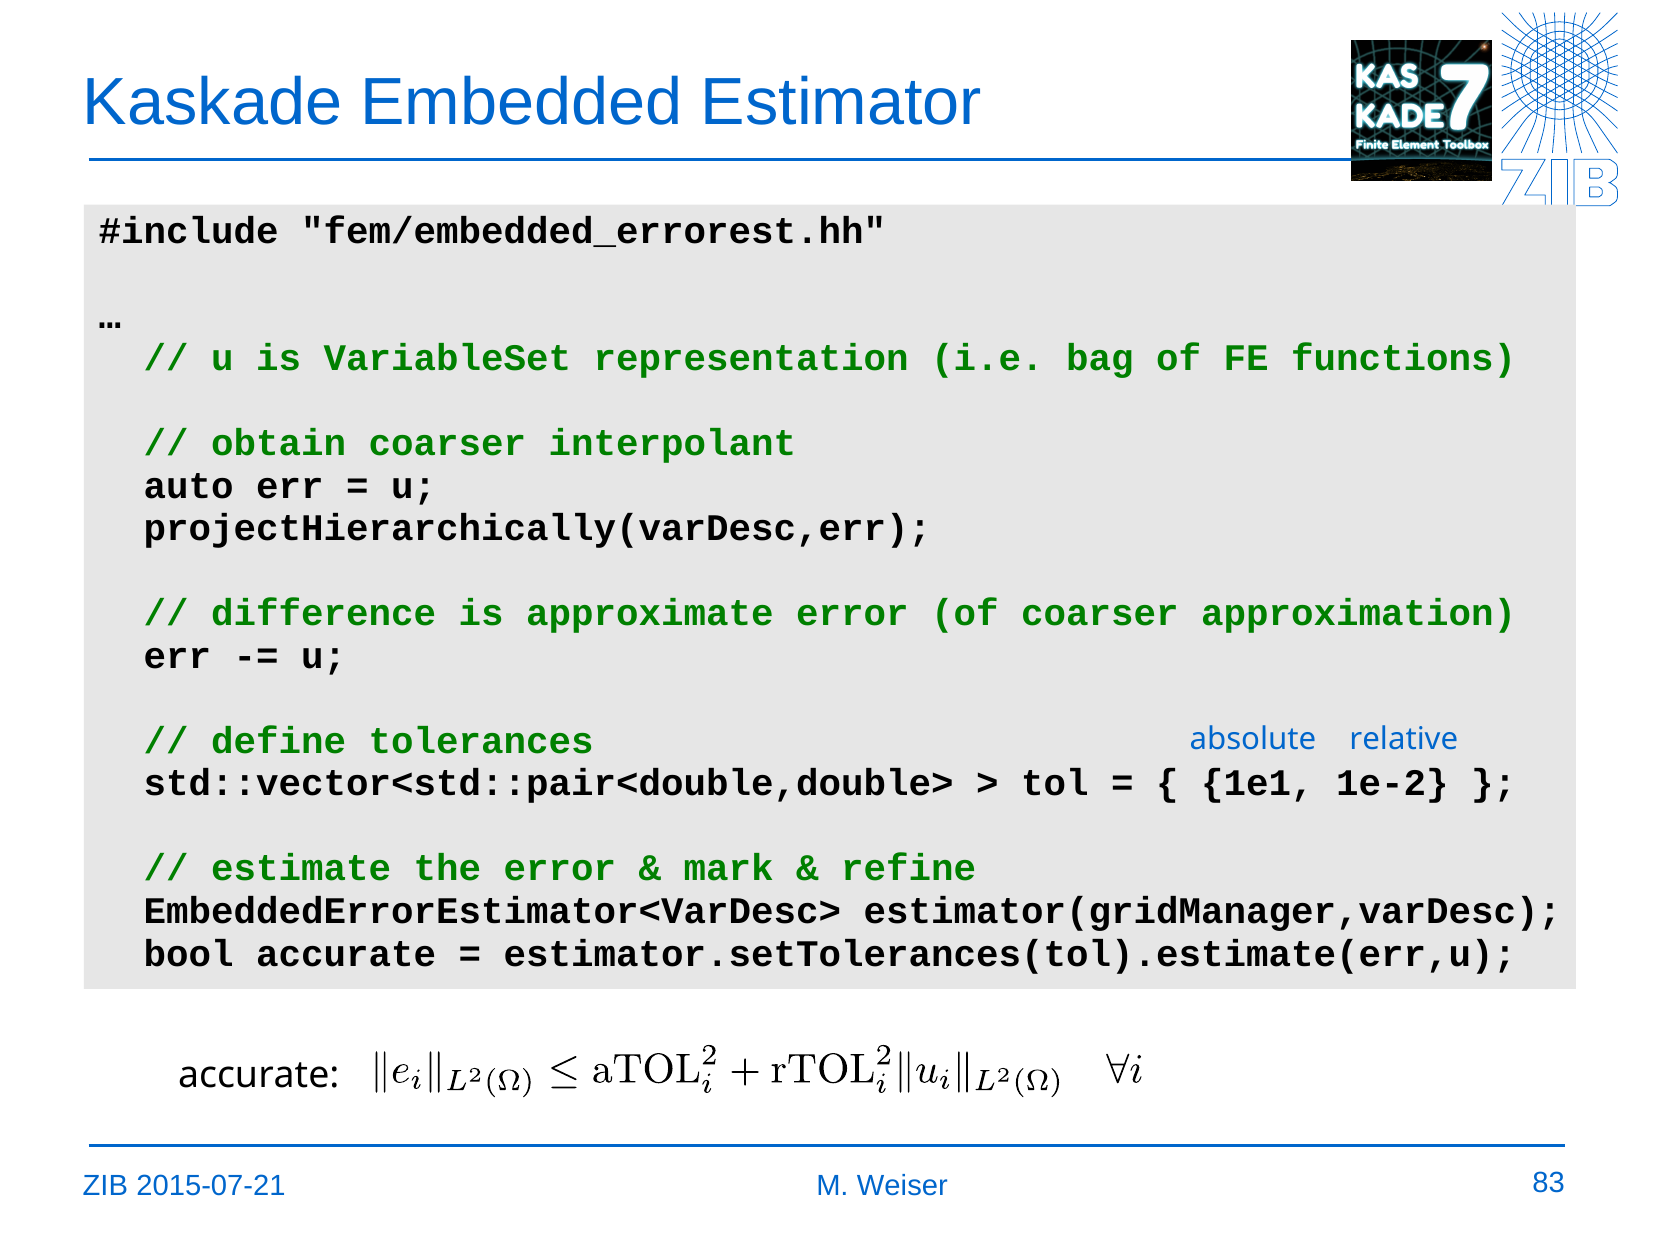

# Kaskade Embedded Estimator
#include "fem/embedded_errorest.hh"
…
 // u is VariableSet representation (i.e. bag of FE functions)
 // obtain coarser interpolant
 auto err = u;
 projectHierarchically(varDesc,err);
 // difference is approximate error (of coarser approximation)
 err -= u;
 // define tolerances
 std::vector<std::pair<double,double> > tol = { {1e1, 1e-2} };
 // estimate the error & mark & refine
 EmbeddedErrorEstimator<VarDesc> estimator(gridManager,varDesc);
 bool accurate = estimator.setTolerances(tol).estimate(err,u);
absolute relative
accurate:
83
ZIB 2015-07-21
M. Weiser